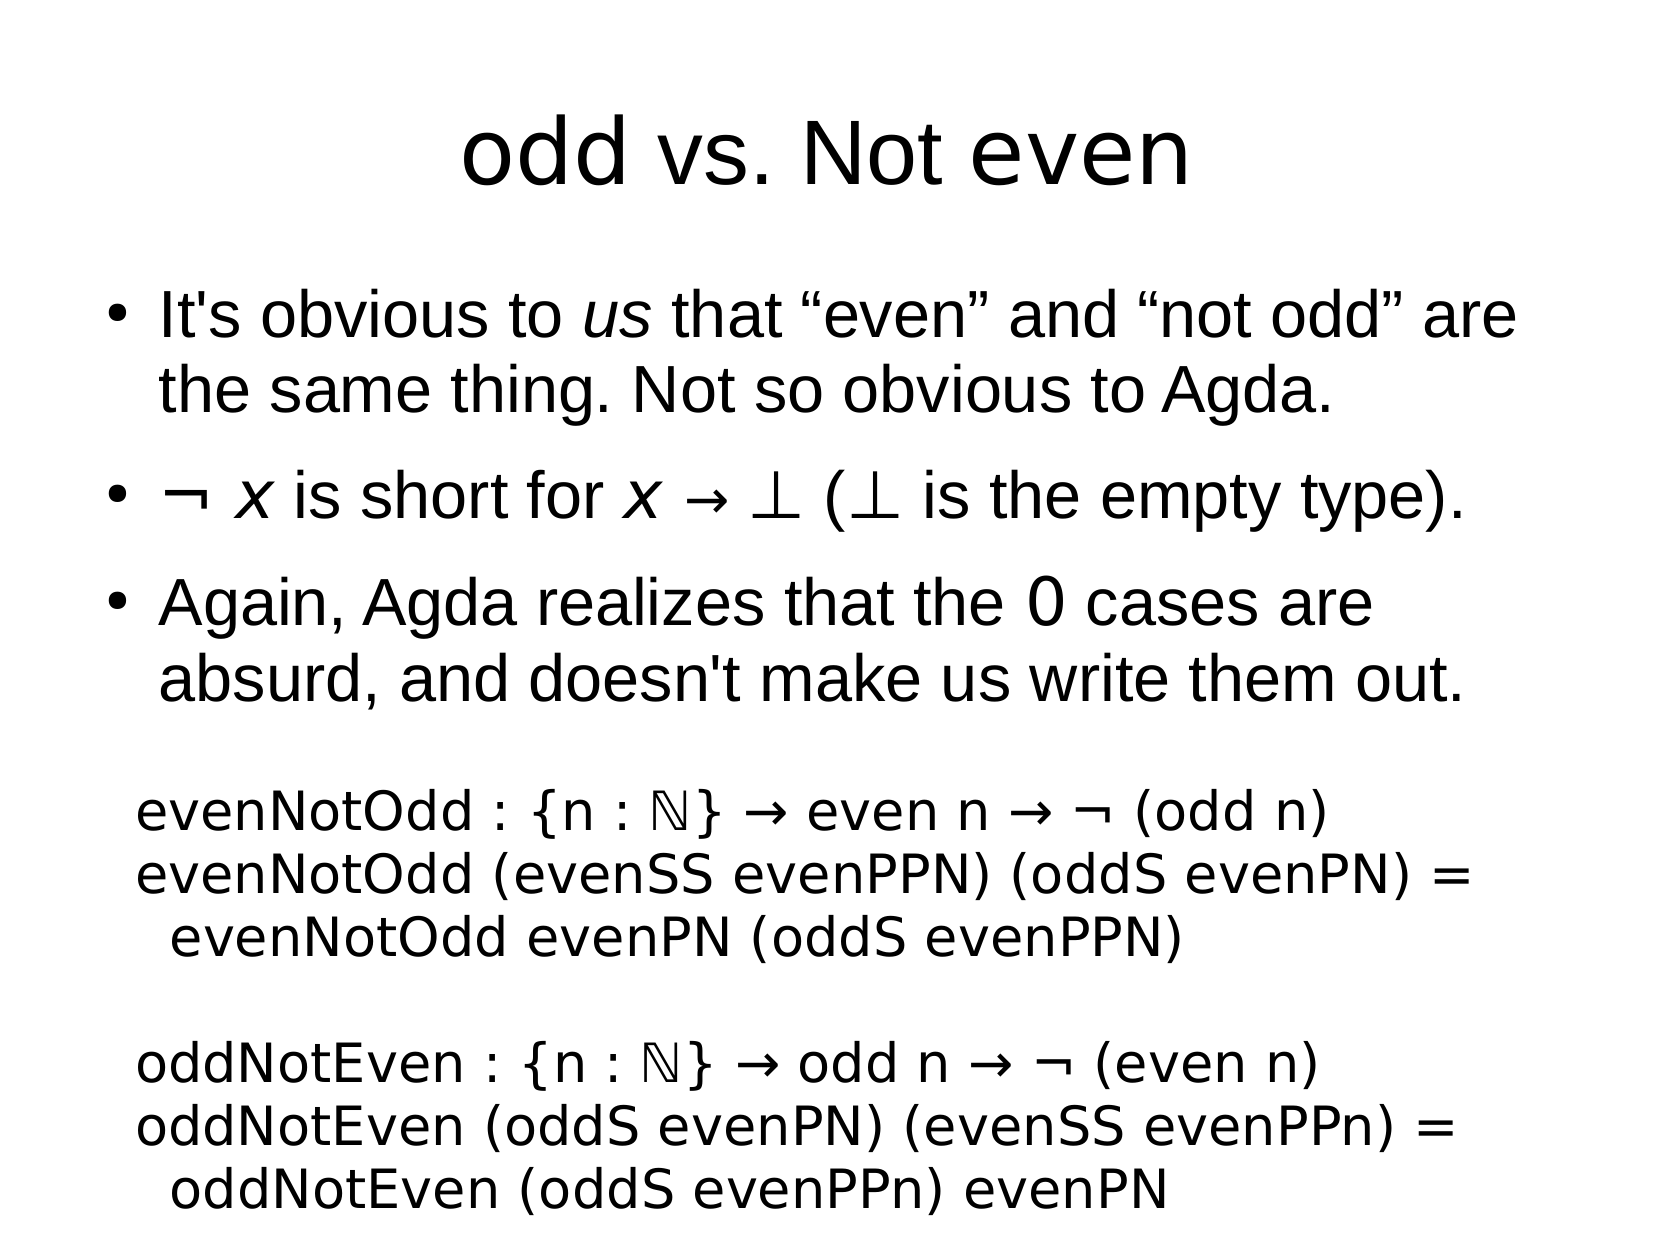

# odd vs. Not even
It's obvious to us that “even” and “not odd” are the same thing. Not so obvious to Agda.
¬ x is short for x → ⊥ (⊥ is the empty type).
Again, Agda realizes that the 0 cases are absurd, and doesn't make us write them out.
evenNotOdd : {n : ℕ} → even n → ¬ (odd n)
evenNotOdd (evenSS evenPPN) (oddS evenPN) =
 evenNotOdd evenPN (oddS evenPPN)
oddNotEven : {n : ℕ} → odd n → ¬ (even n)
oddNotEven (oddS evenPN) (evenSS evenPPn) =
 oddNotEven (oddS evenPPn) evenPN